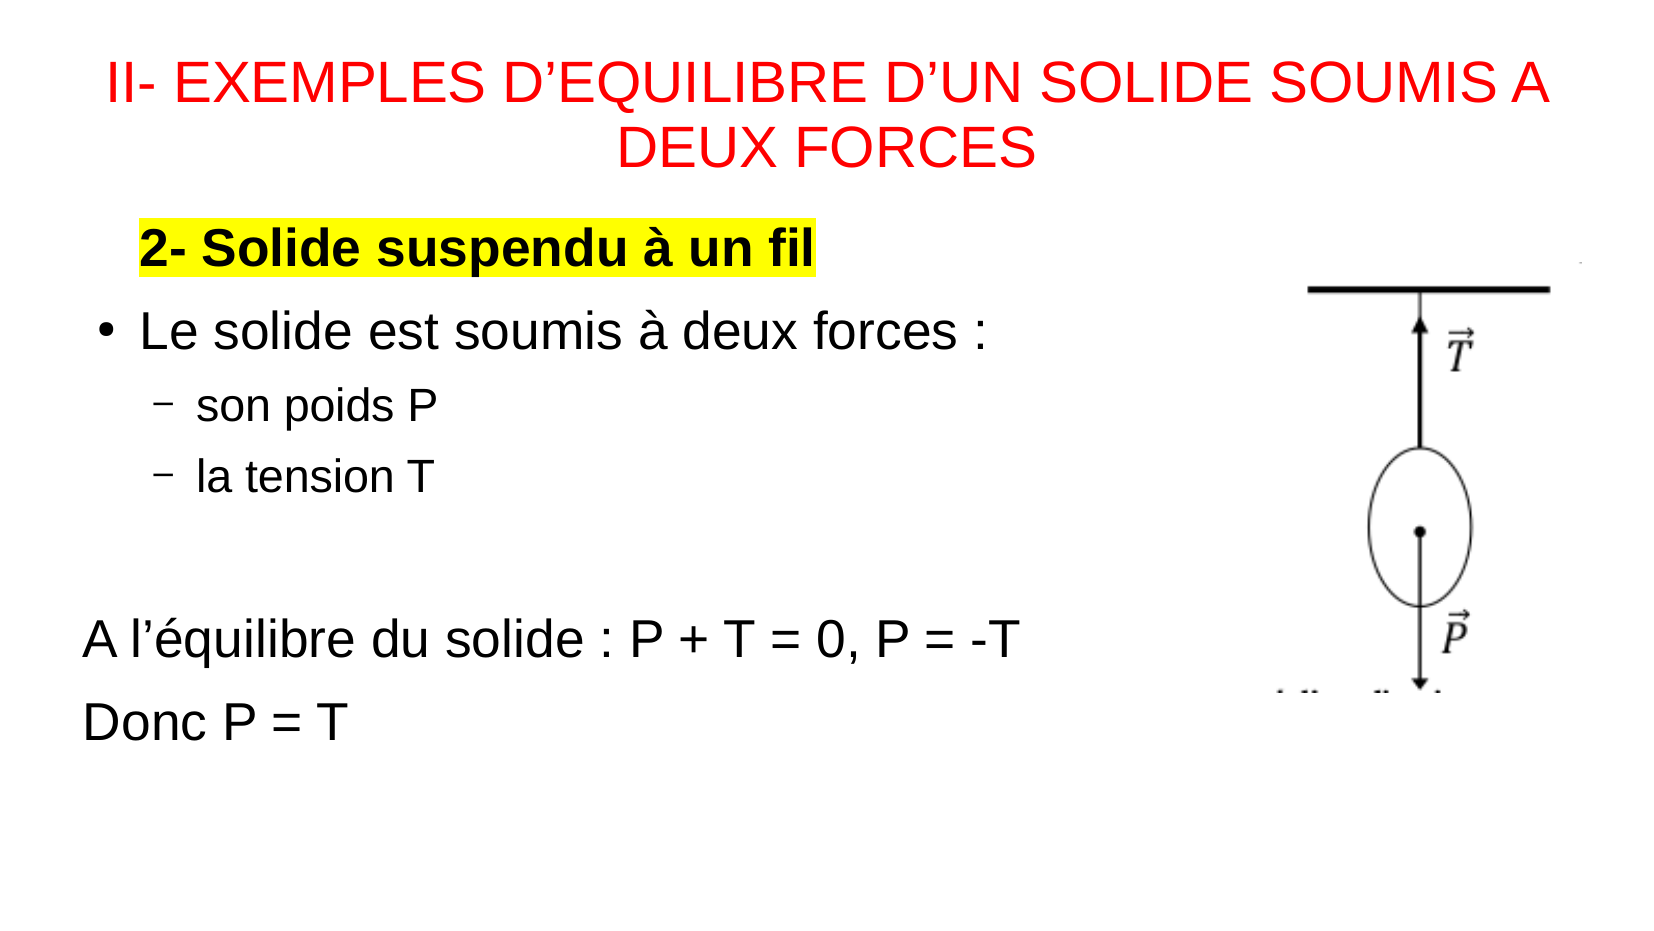

# II- EXEMPLES D’EQUILIBRE D’UN SOLIDE SOUMIS A DEUX FORCES
2- Solide suspendu à un fil
Le solide est soumis à deux forces :
son poids P
la tension T
A l’équilibre du solide : P + T = 0, P = -T
Donc P = T